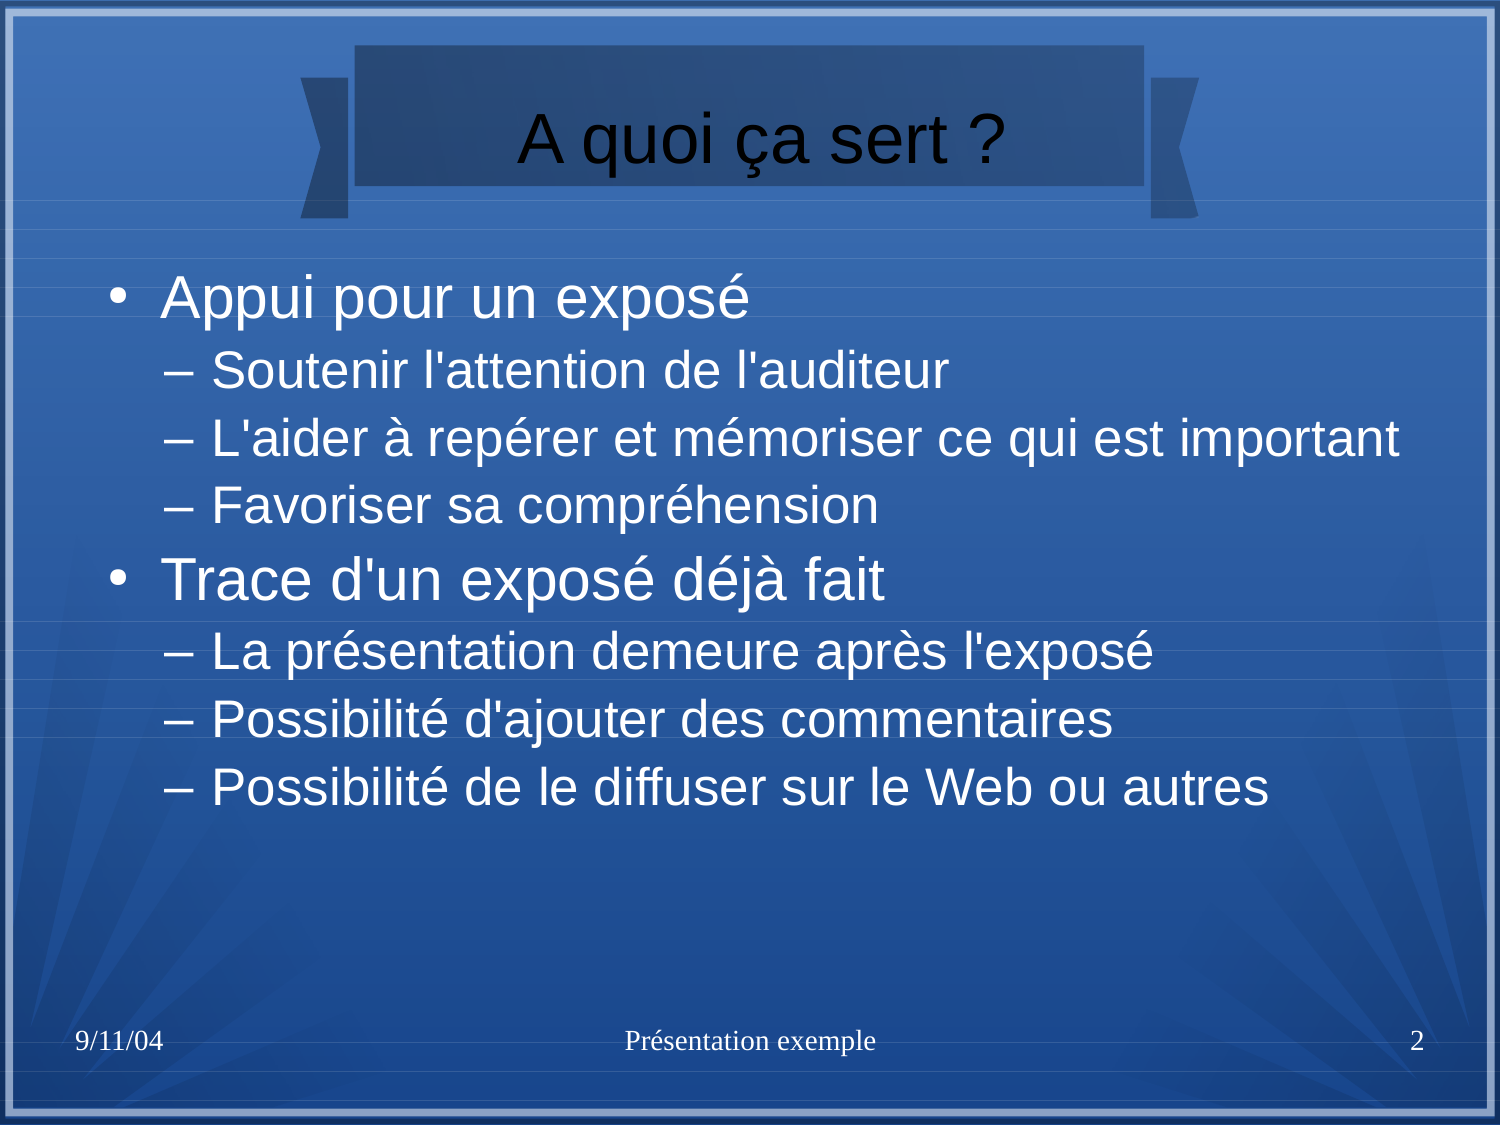

# A quoi ça sert ?
Appui pour un exposé
Soutenir l'attention de l'auditeur
L'aider à repérer et mémoriser ce qui est important
Favoriser sa compréhension
Trace d'un exposé déjà fait
La présentation demeure après l'exposé
Possibilité d'ajouter des commentaires
Possibilité de le diffuser sur le Web ou autres
9/11/04
Présentation exemple
2